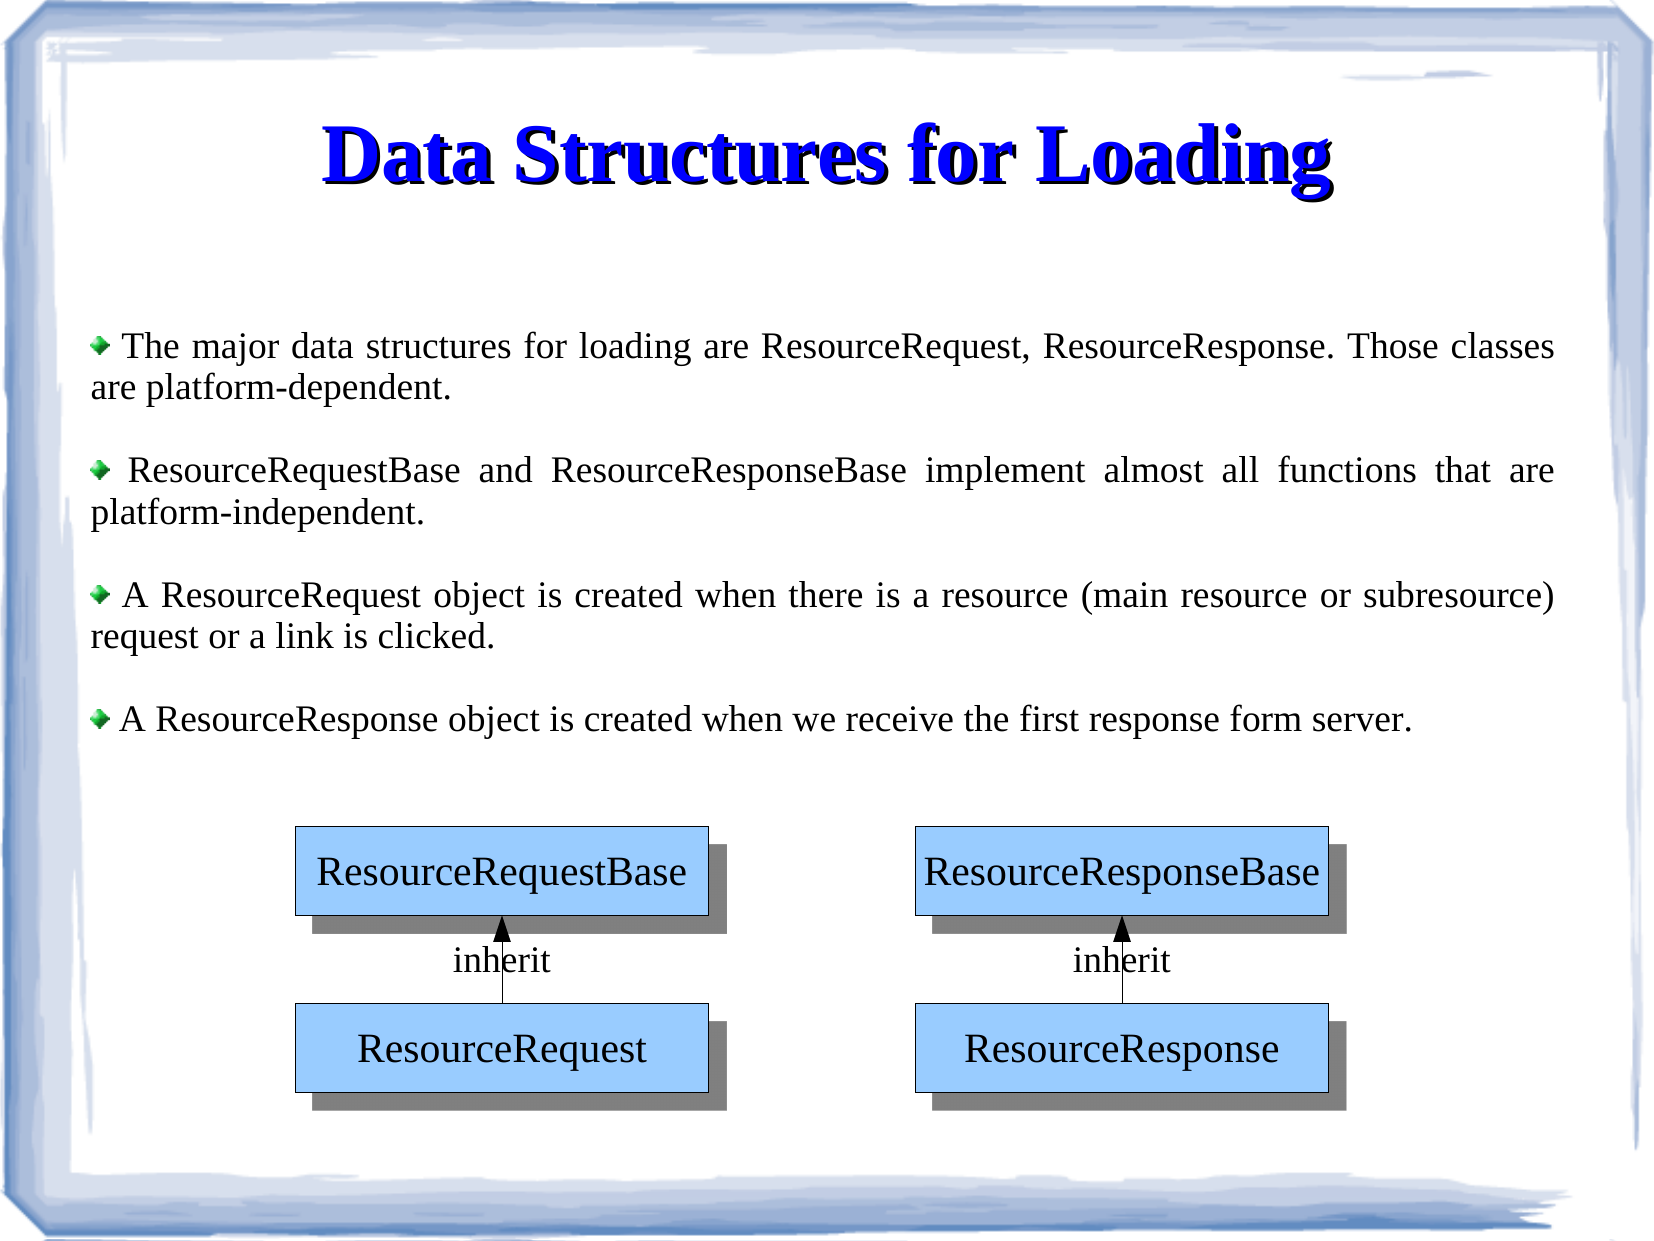

Data Structures for Loading
# The major data structures for loading are ResourceRequest, ResourceResponse. Those classes are platform-dependent.
 ResourceRequestBase and ResourceResponseBase implement almost all functions that are platform-independent.
 A ResourceRequest object is created when there is a resource (main resource or subresource) request or a link is clicked.
 A ResourceResponse object is created when we receive the first response form server.
ResourceRequestBase
ResourceResponseBase
ResourceRequest
ResourceResponse